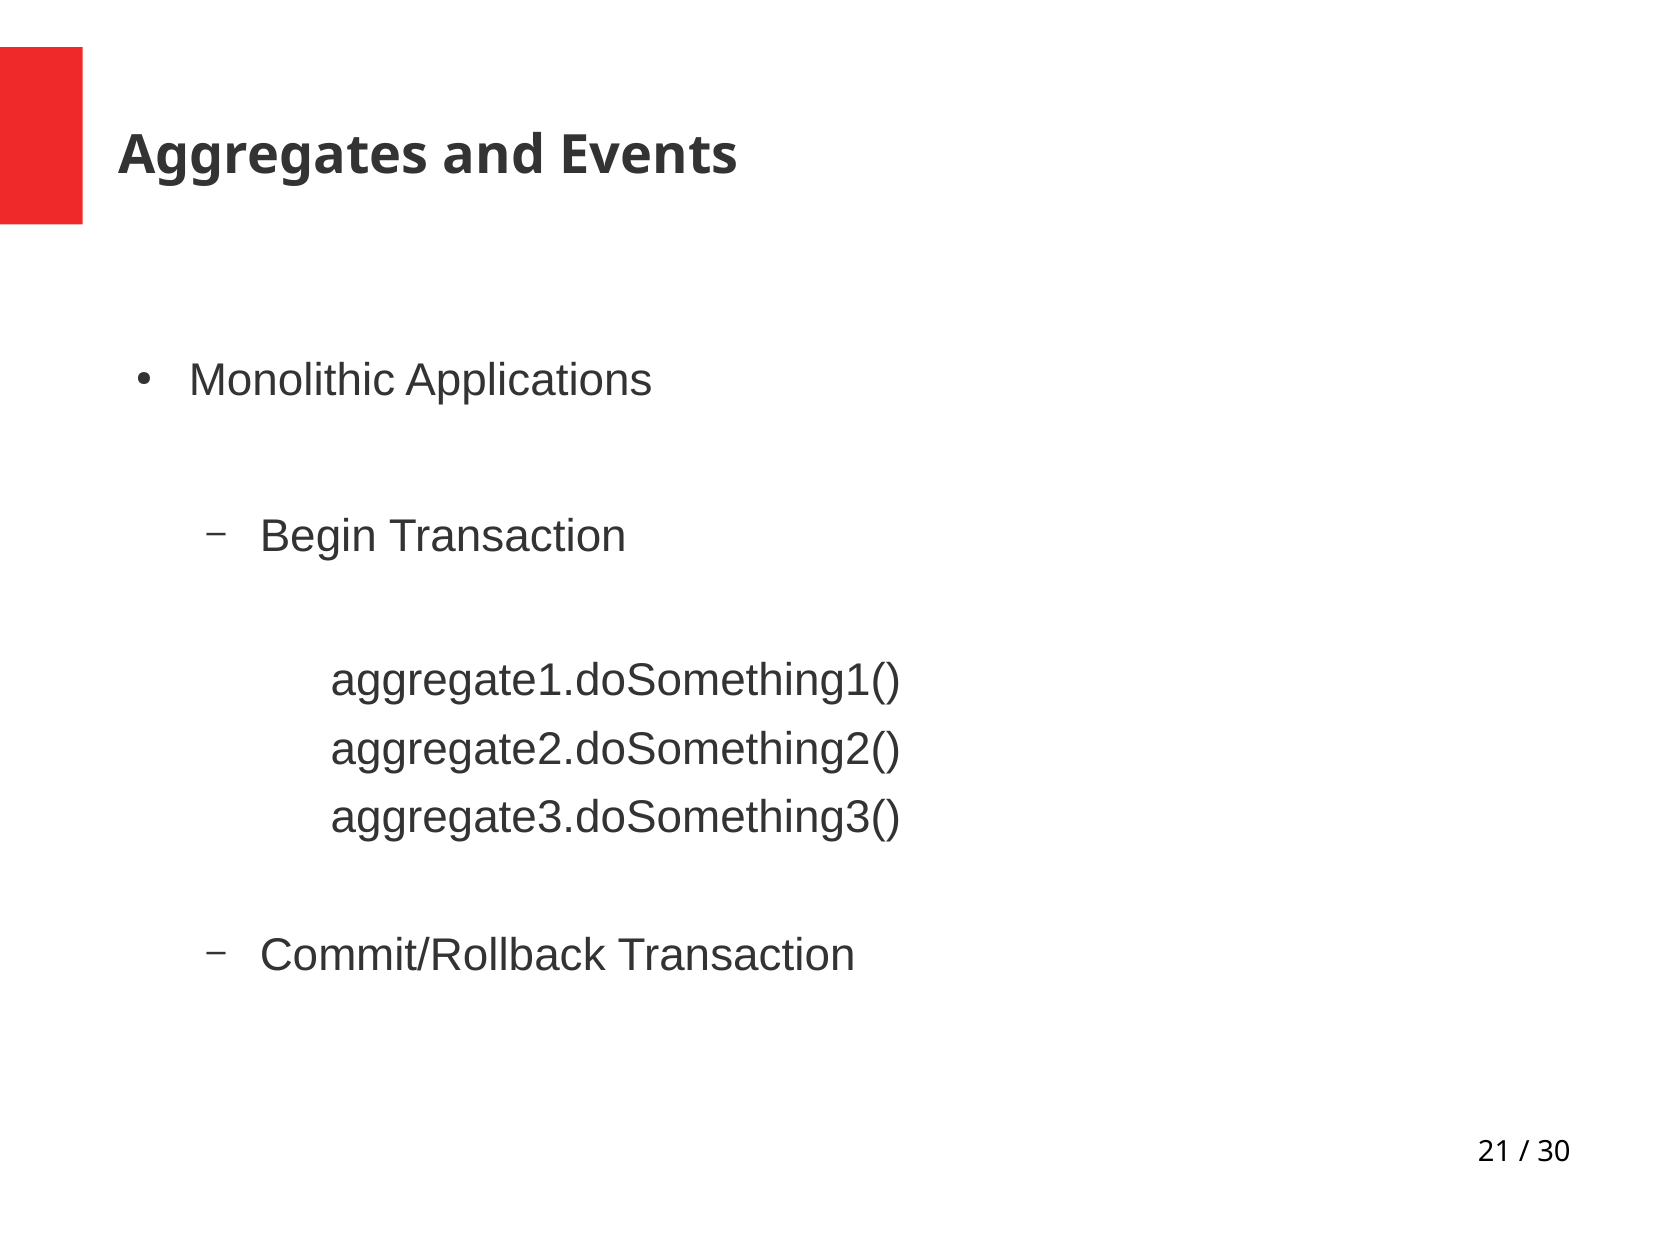

# Aggregates and Events
Monolithic Applications
Begin Transaction
aggregate1.doSomething1()
aggregate2.doSomething2()
aggregate3.doSomething3()
Commit/Rollback Transaction
21